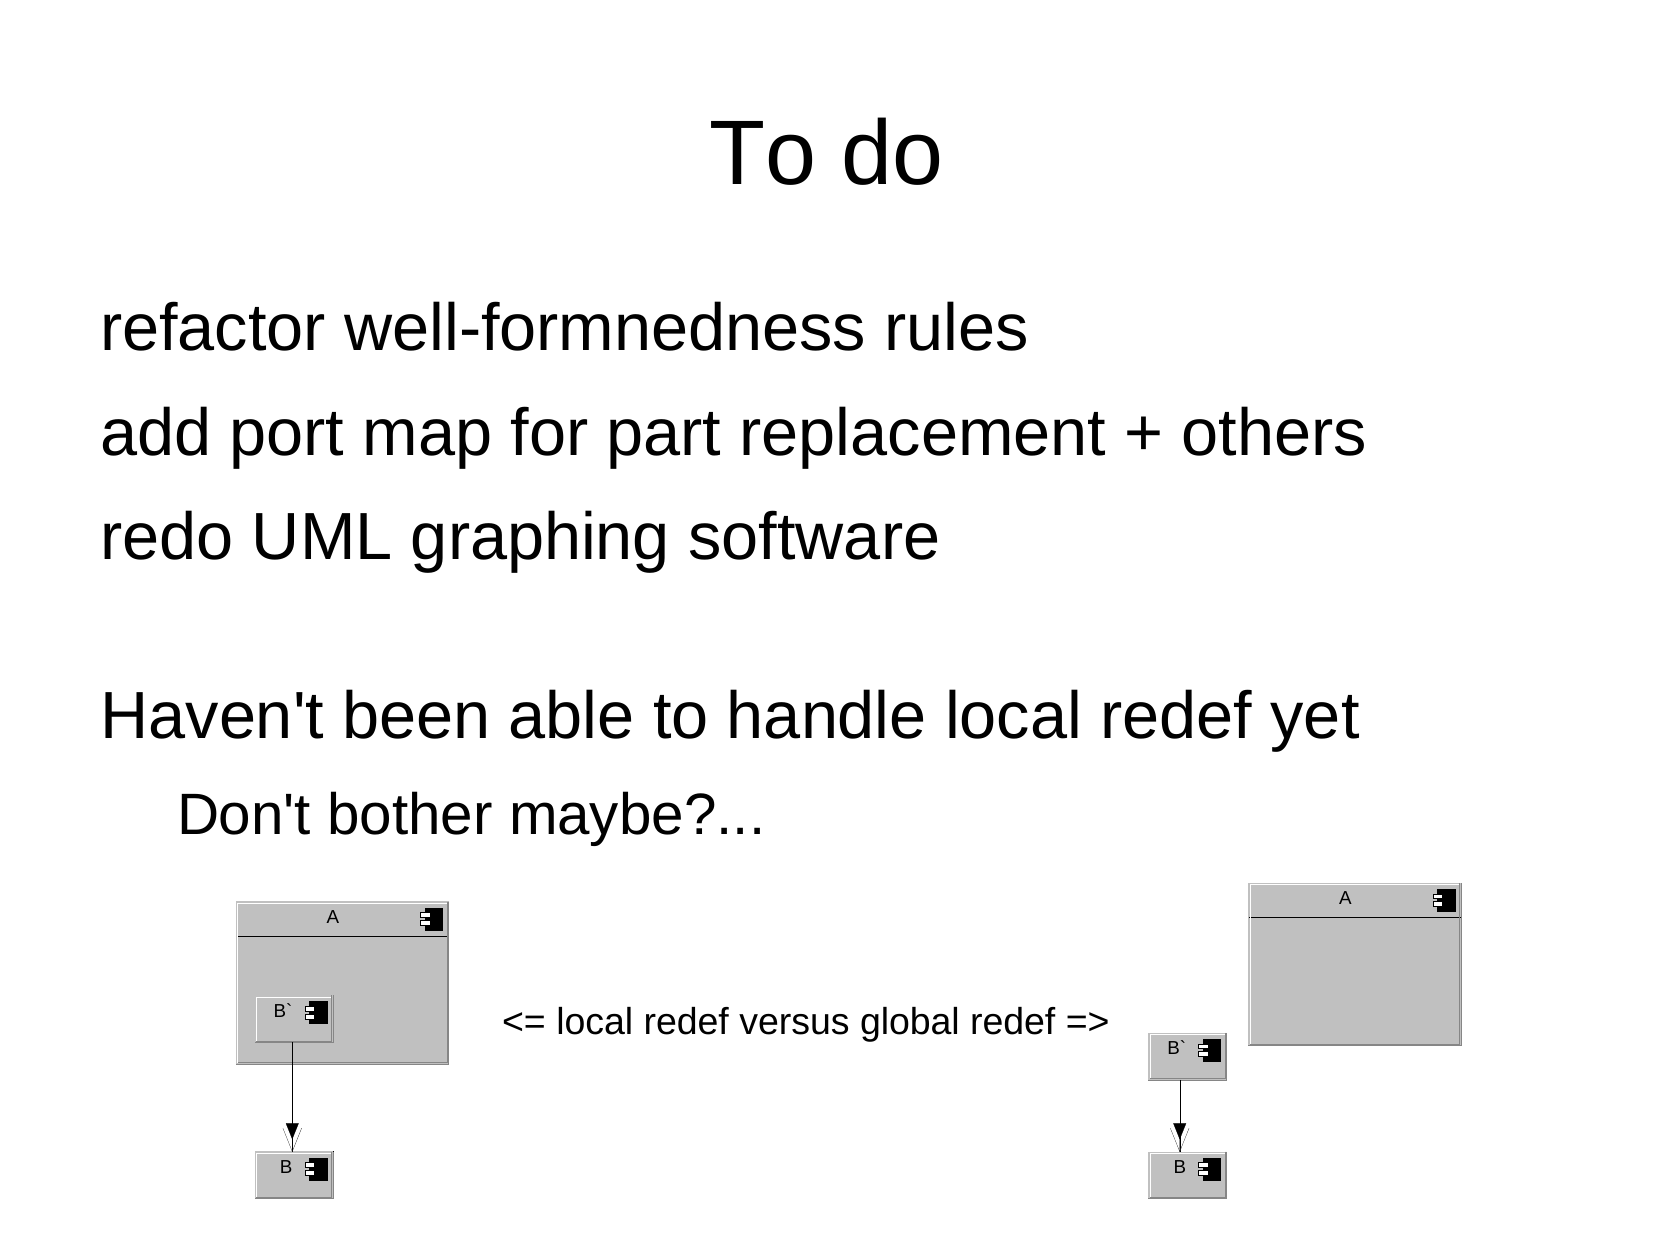

# To do
refactor well-formnedness rules
add port map for part replacement + others
redo UML graphing software
Haven't been able to handle local redef yet
Don't bother maybe?...
<= local redef versus global redef =>